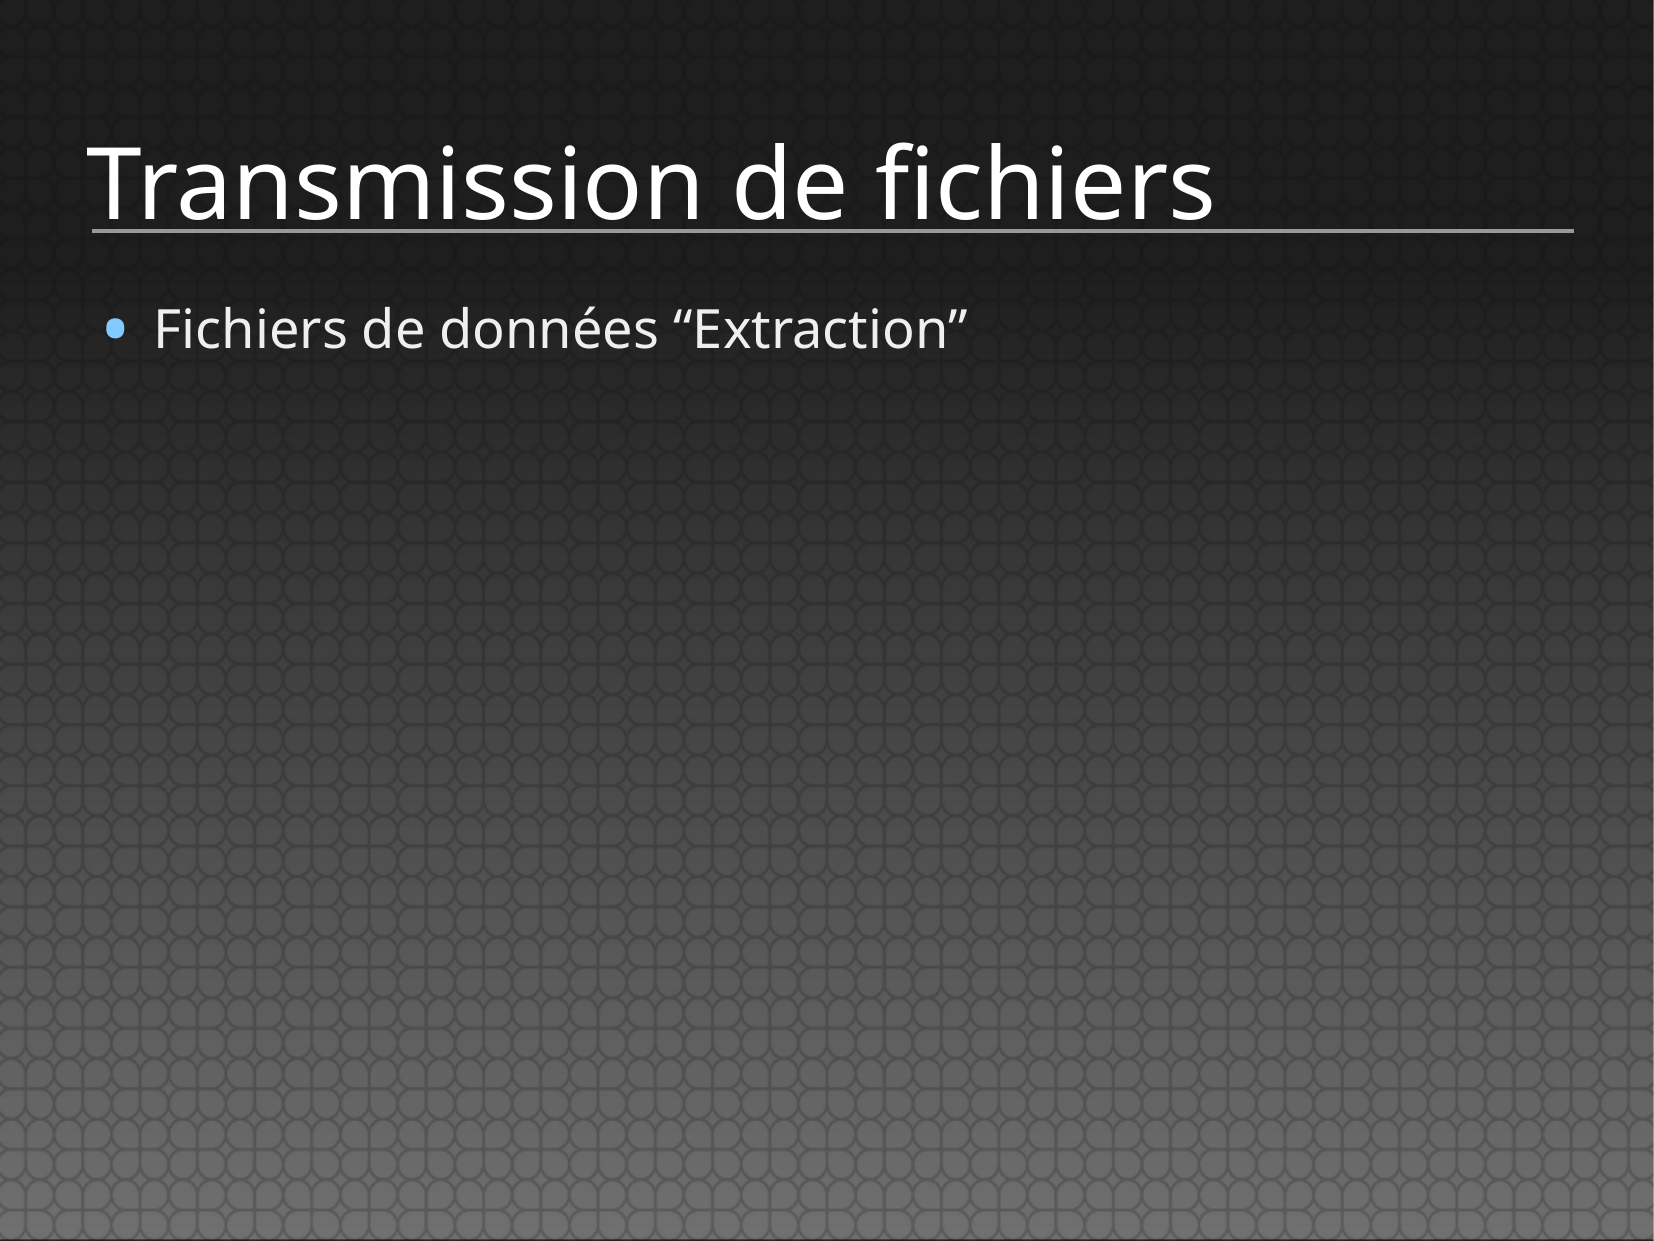

# Transmission de fichiers
Fichiers de données “Extraction”